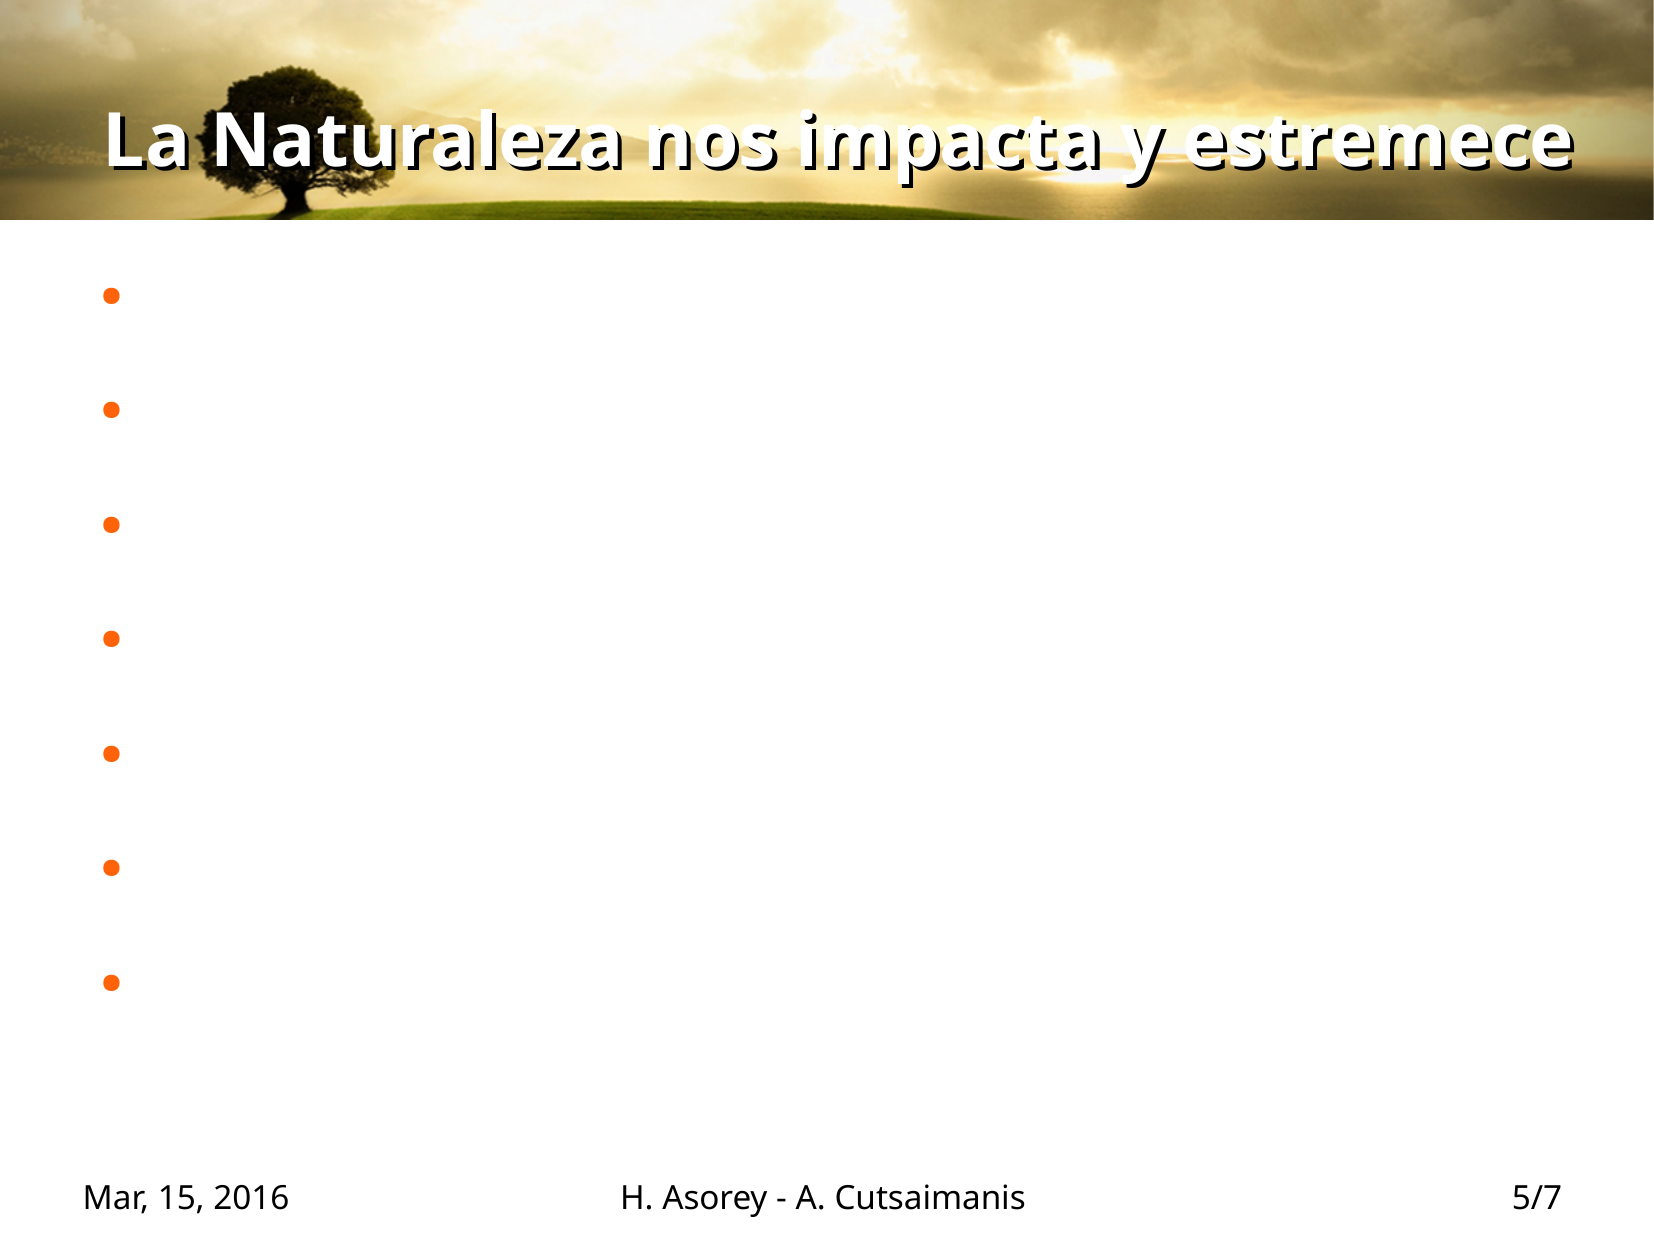

# La Naturaleza nos impacta y estremece
Mar, 15, 2016
H. Asorey - A. Cutsaimanis
5